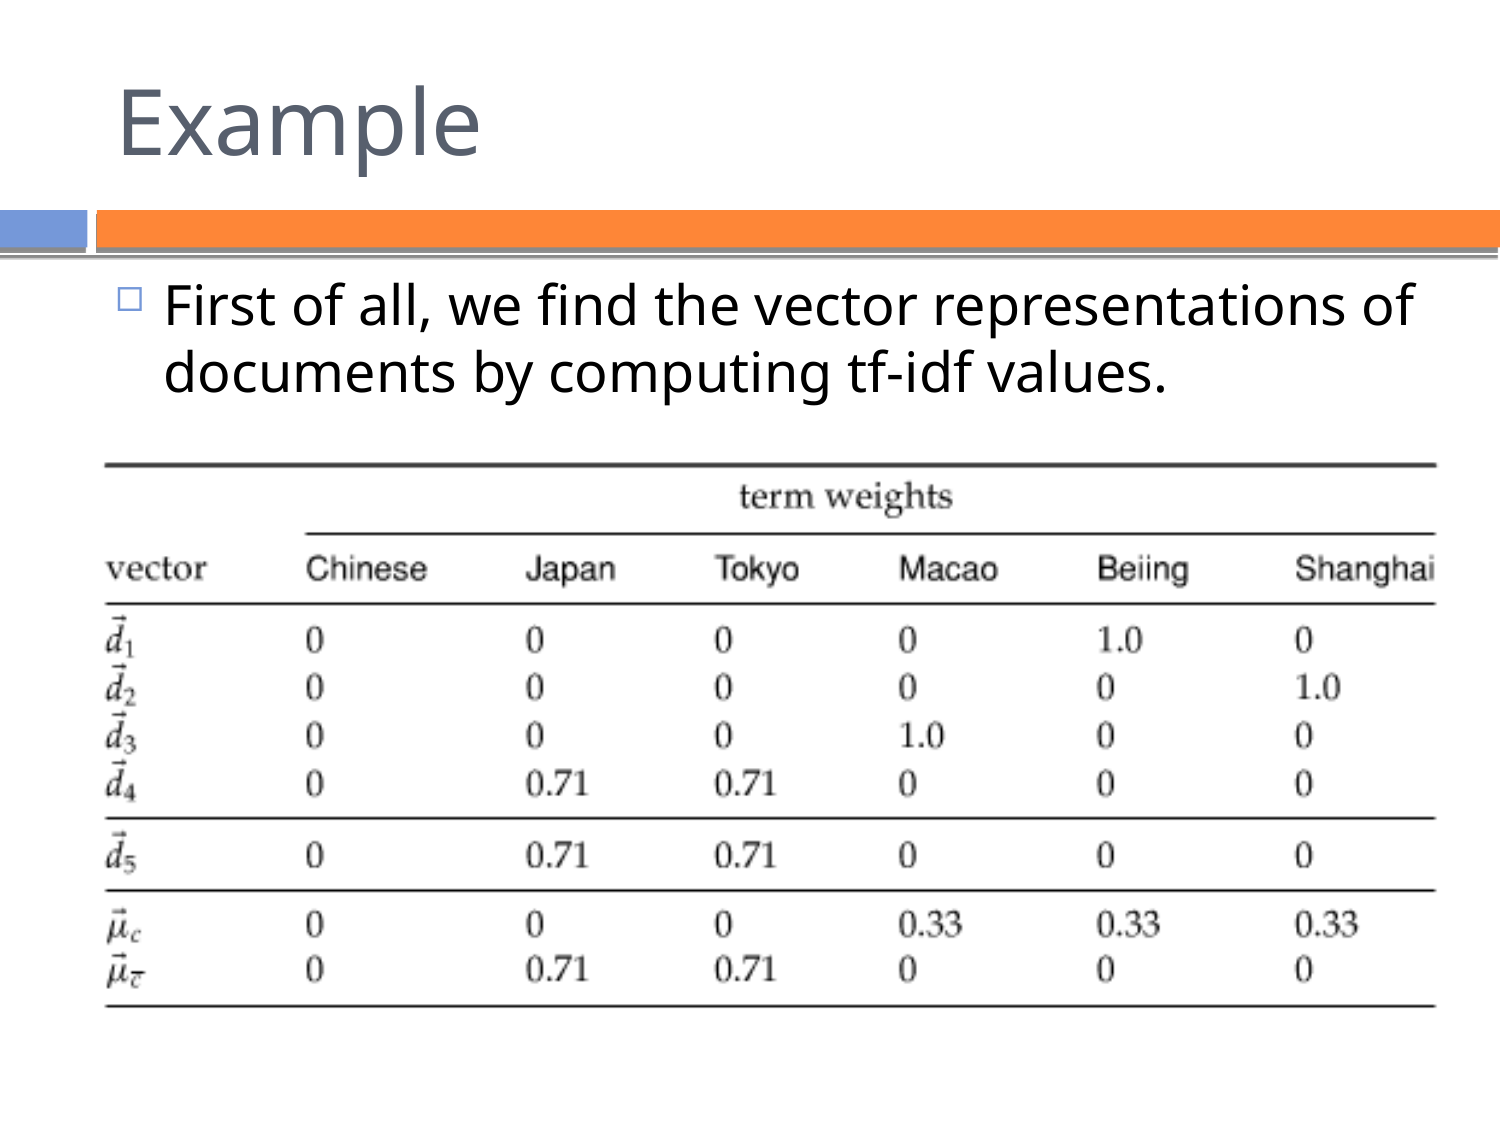

# Example
First of all, we find the vector representations of documents by computing tf-idf values.